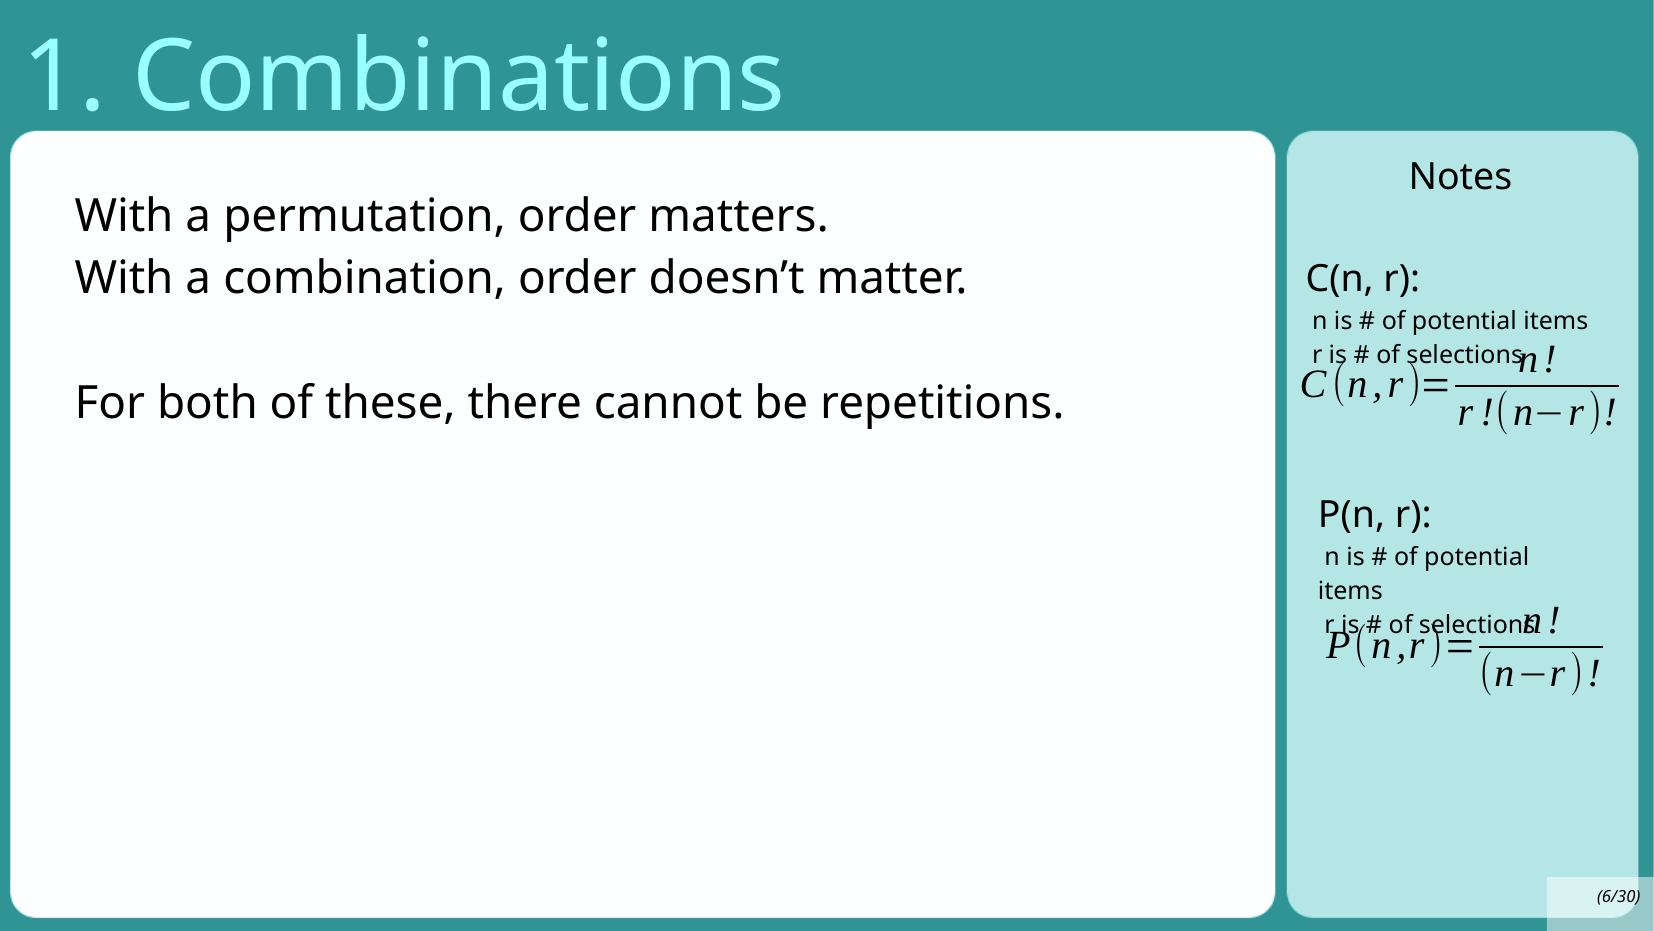

# 1. Combinations
Notes
C(n, r):
 n is # of potential items
 r is # of selections
With a permutation, order matters.
With a combination, order doesn’t matter.
For both of these, there cannot be repetitions.
P(n, r):
 n is # of potential items
 r is # of selections